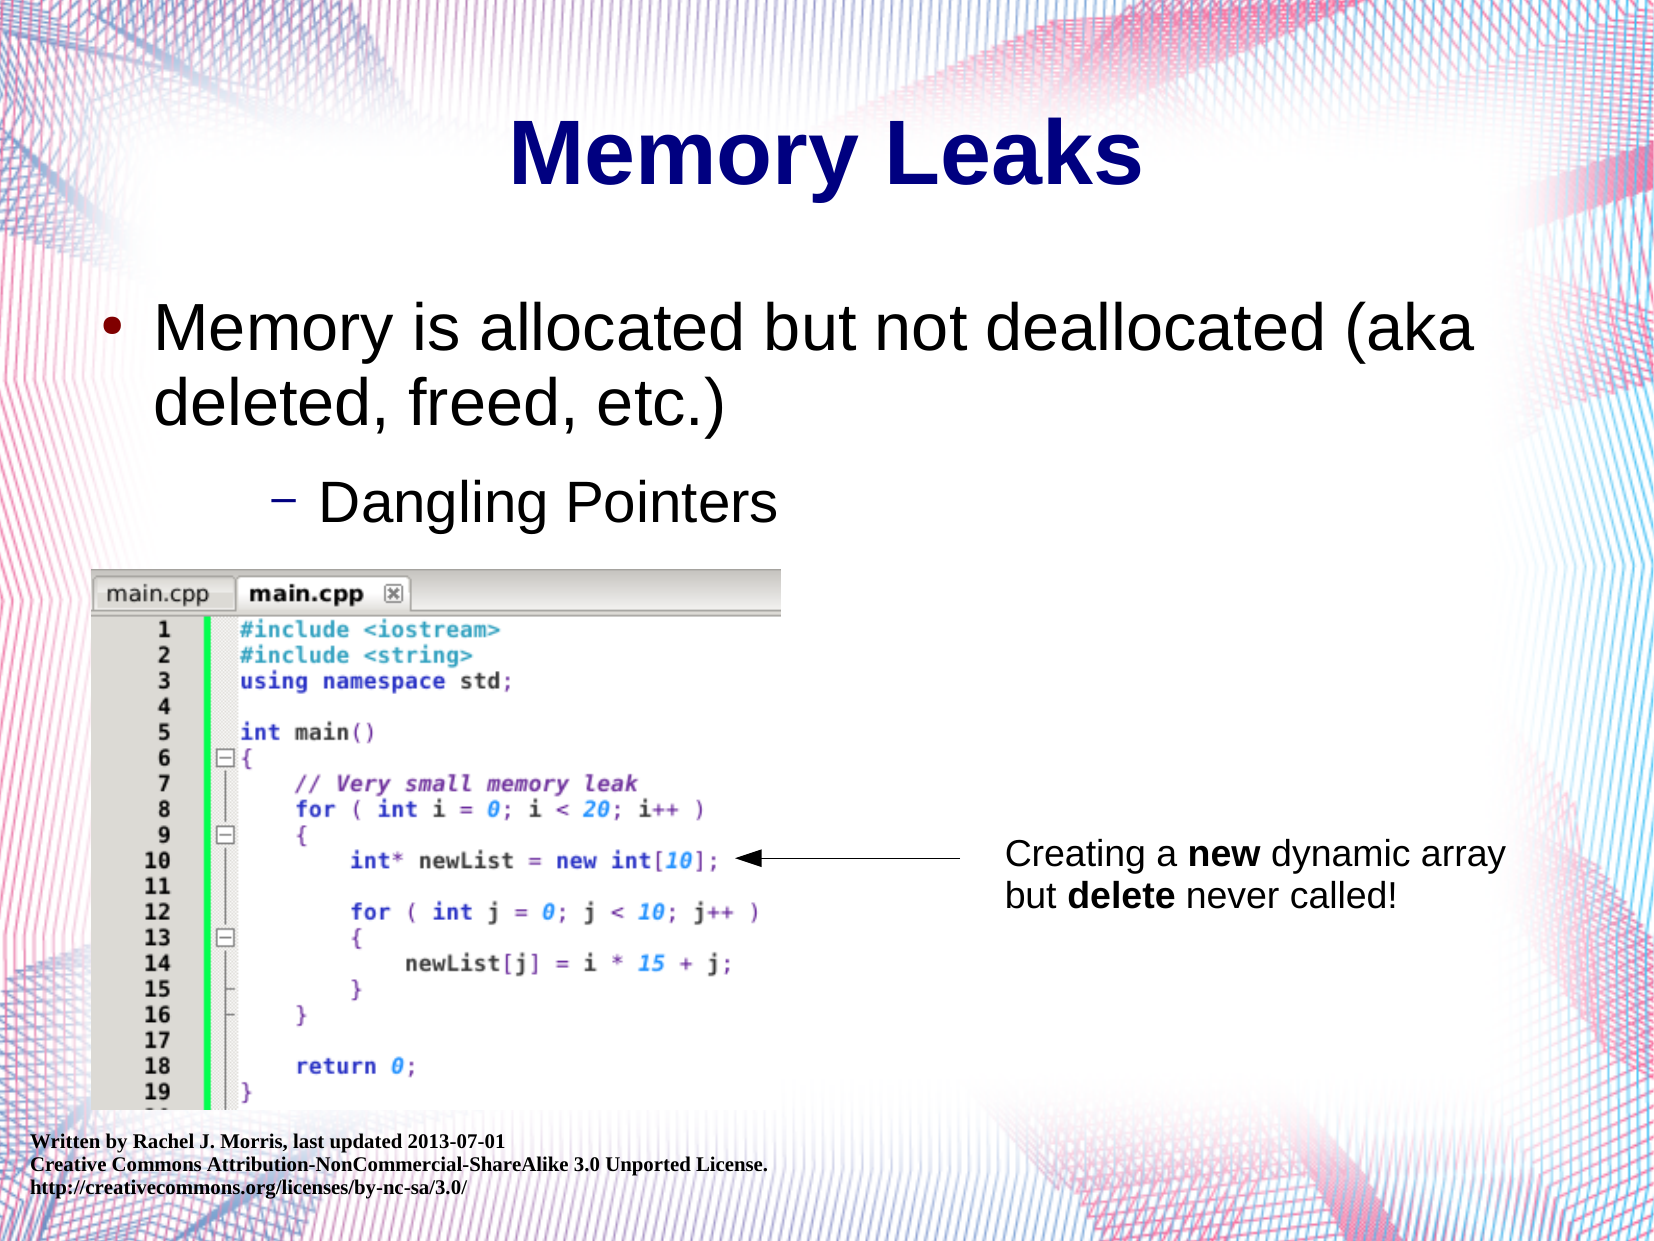

# Memory Leaks
Memory is allocated but not deallocated (aka deleted, freed, etc.)
Dangling Pointers
Creating a new dynamic array but delete never called!